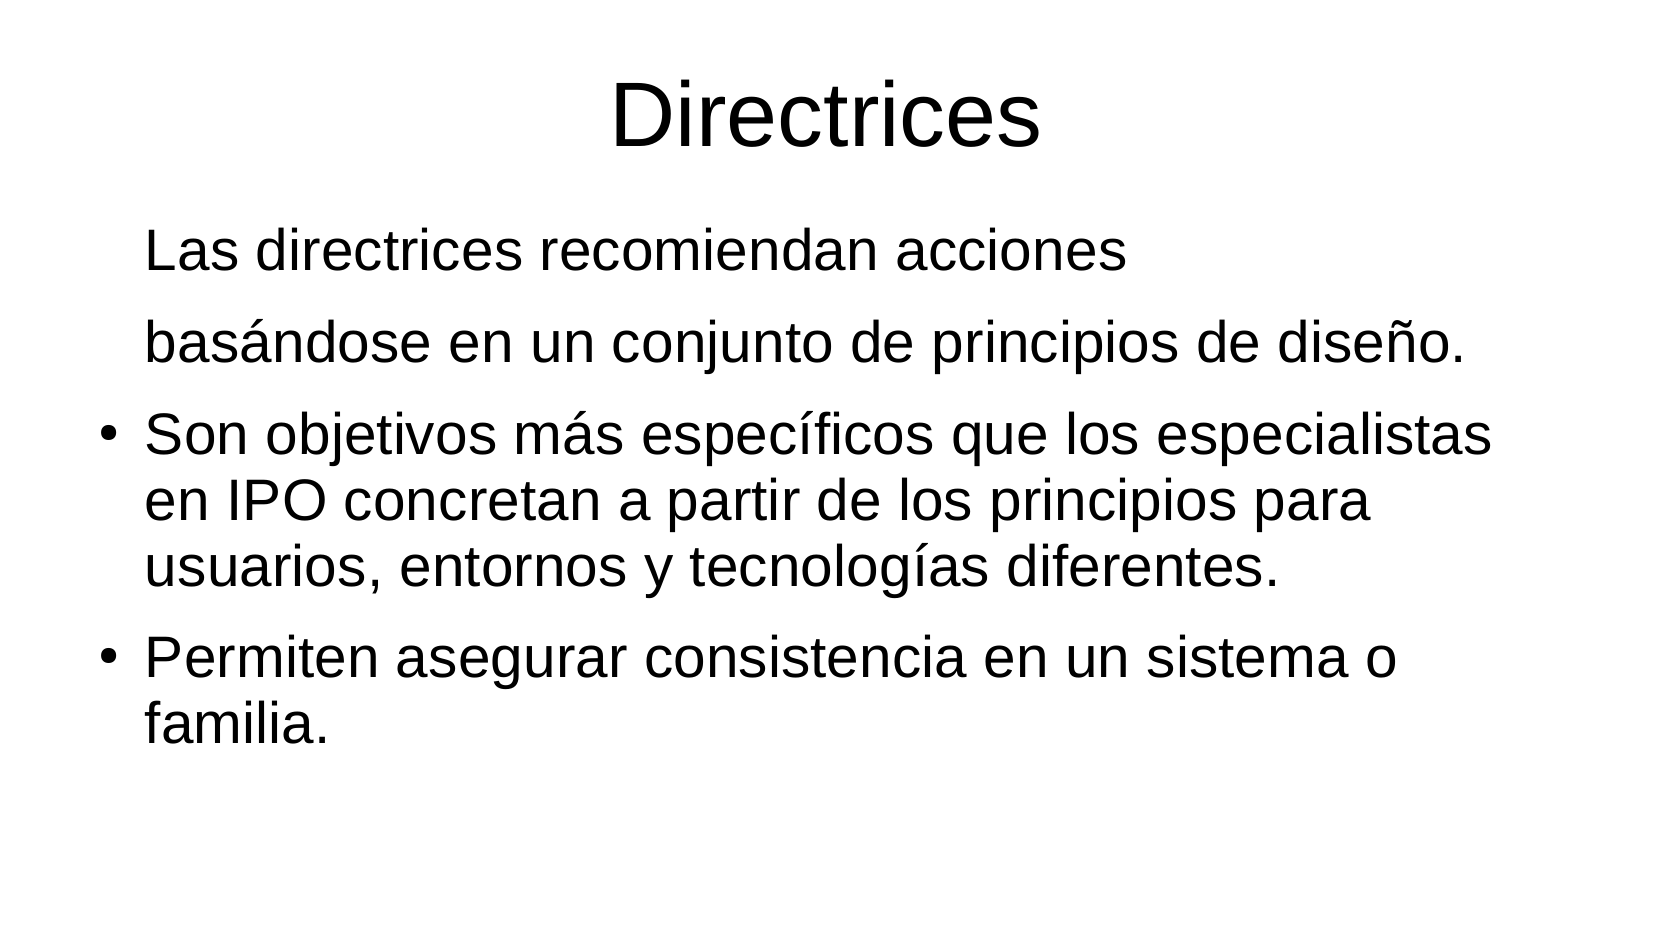

# Directrices
Las directrices recomiendan acciones
basándose en un conjunto de principios de diseño.
Son objetivos más específicos que los especialistas en IPO concretan a partir de los principios para usuarios, entornos y tecnologías diferentes.
Permiten asegurar consistencia en un sistema o familia.